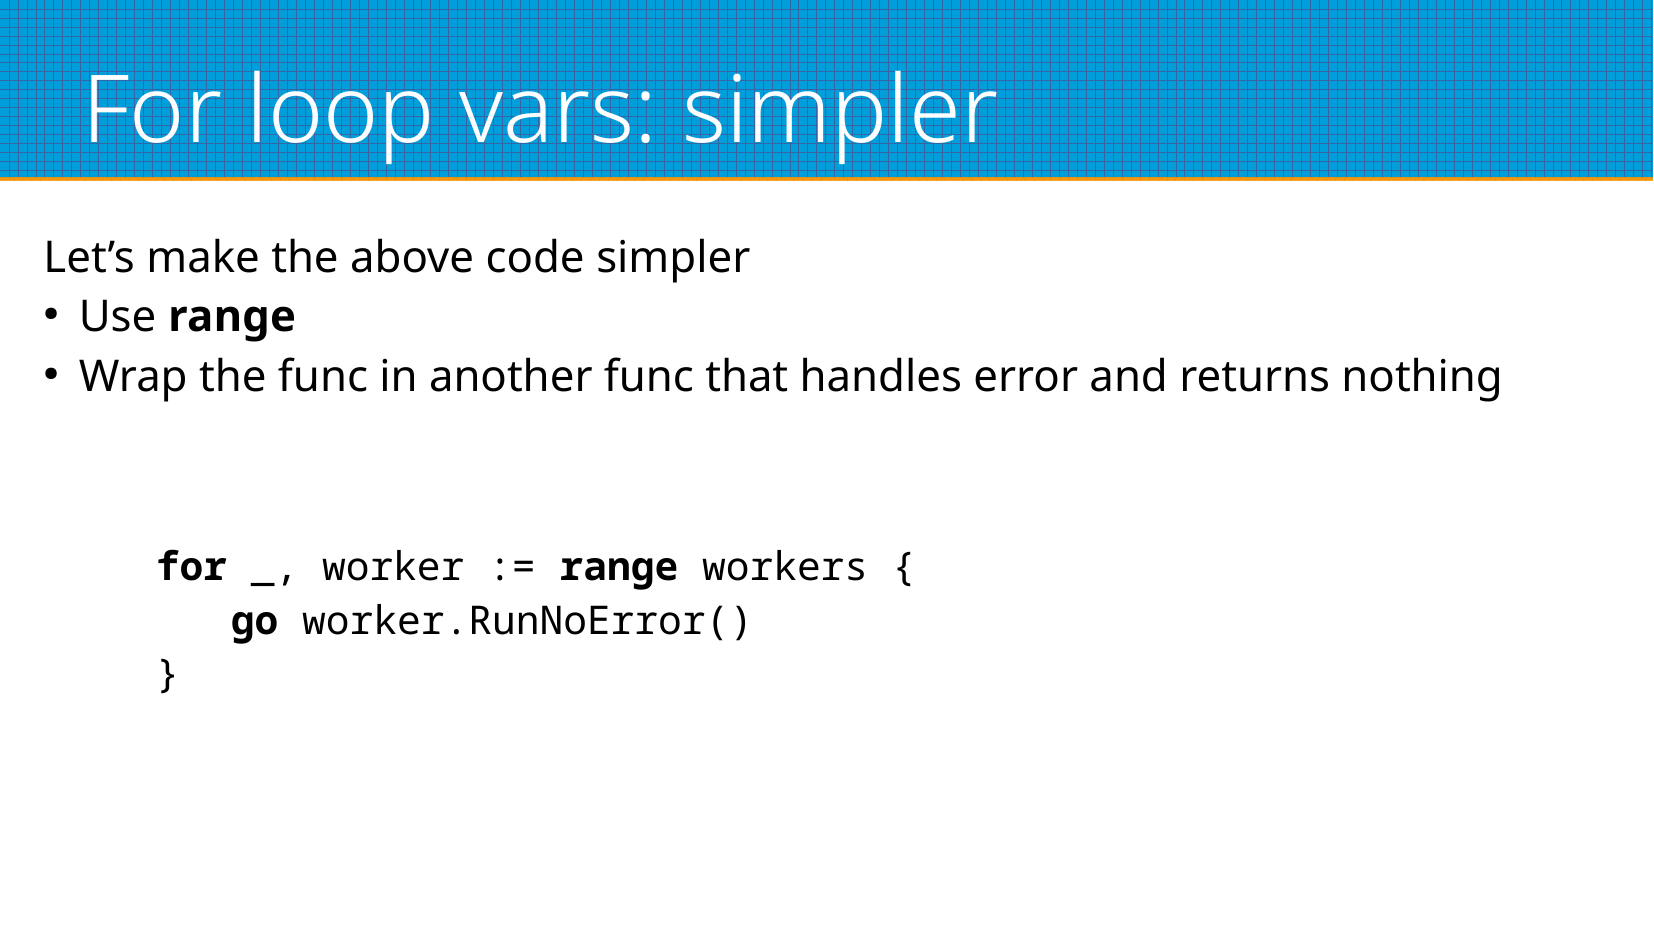

# For loop vars: simpler
Let’s make the above code simpler
Use range
Wrap the func in another func that handles error and returns nothing
for _, worker := range workers {
	go worker.RunNoError()
}